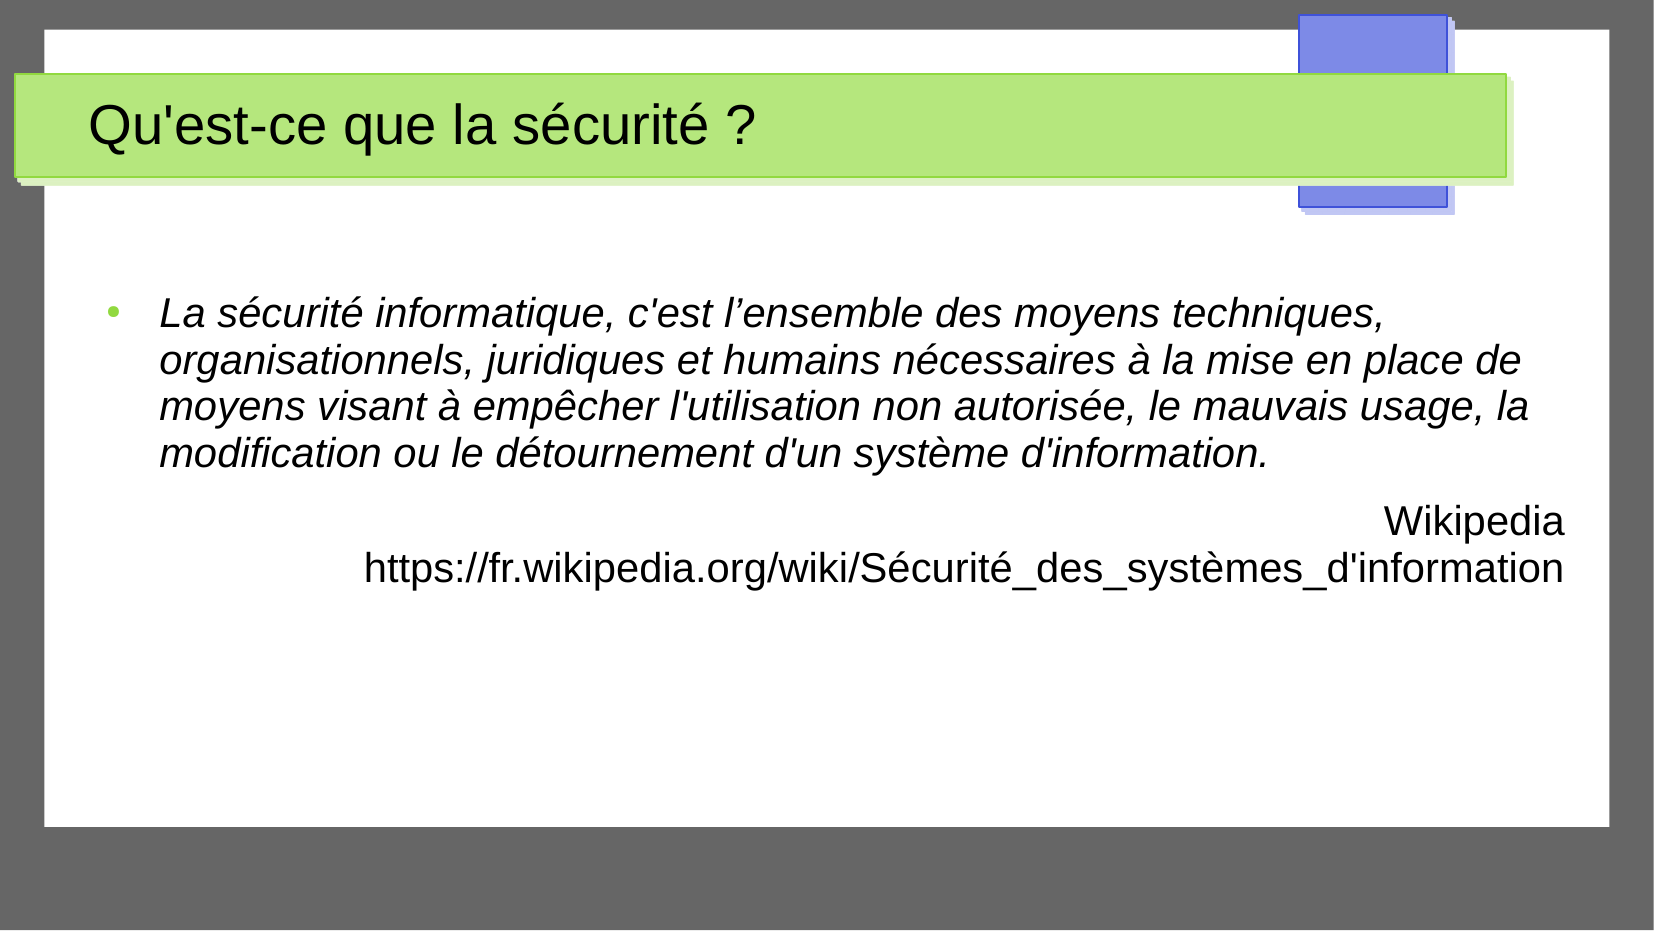

# Qu'est-ce que la sécurité ?
La sécurité informatique, c'est l’ensemble des moyens techniques, organisationnels, juridiques et humains nécessaires à la mise en place de moyens visant à empêcher l'utilisation non autorisée, le mauvais usage, la modification ou le détournement d'un système d'information.
Wikipedia
https://fr.wikipedia.org/wiki/Sécurité_des_systèmes_d'information